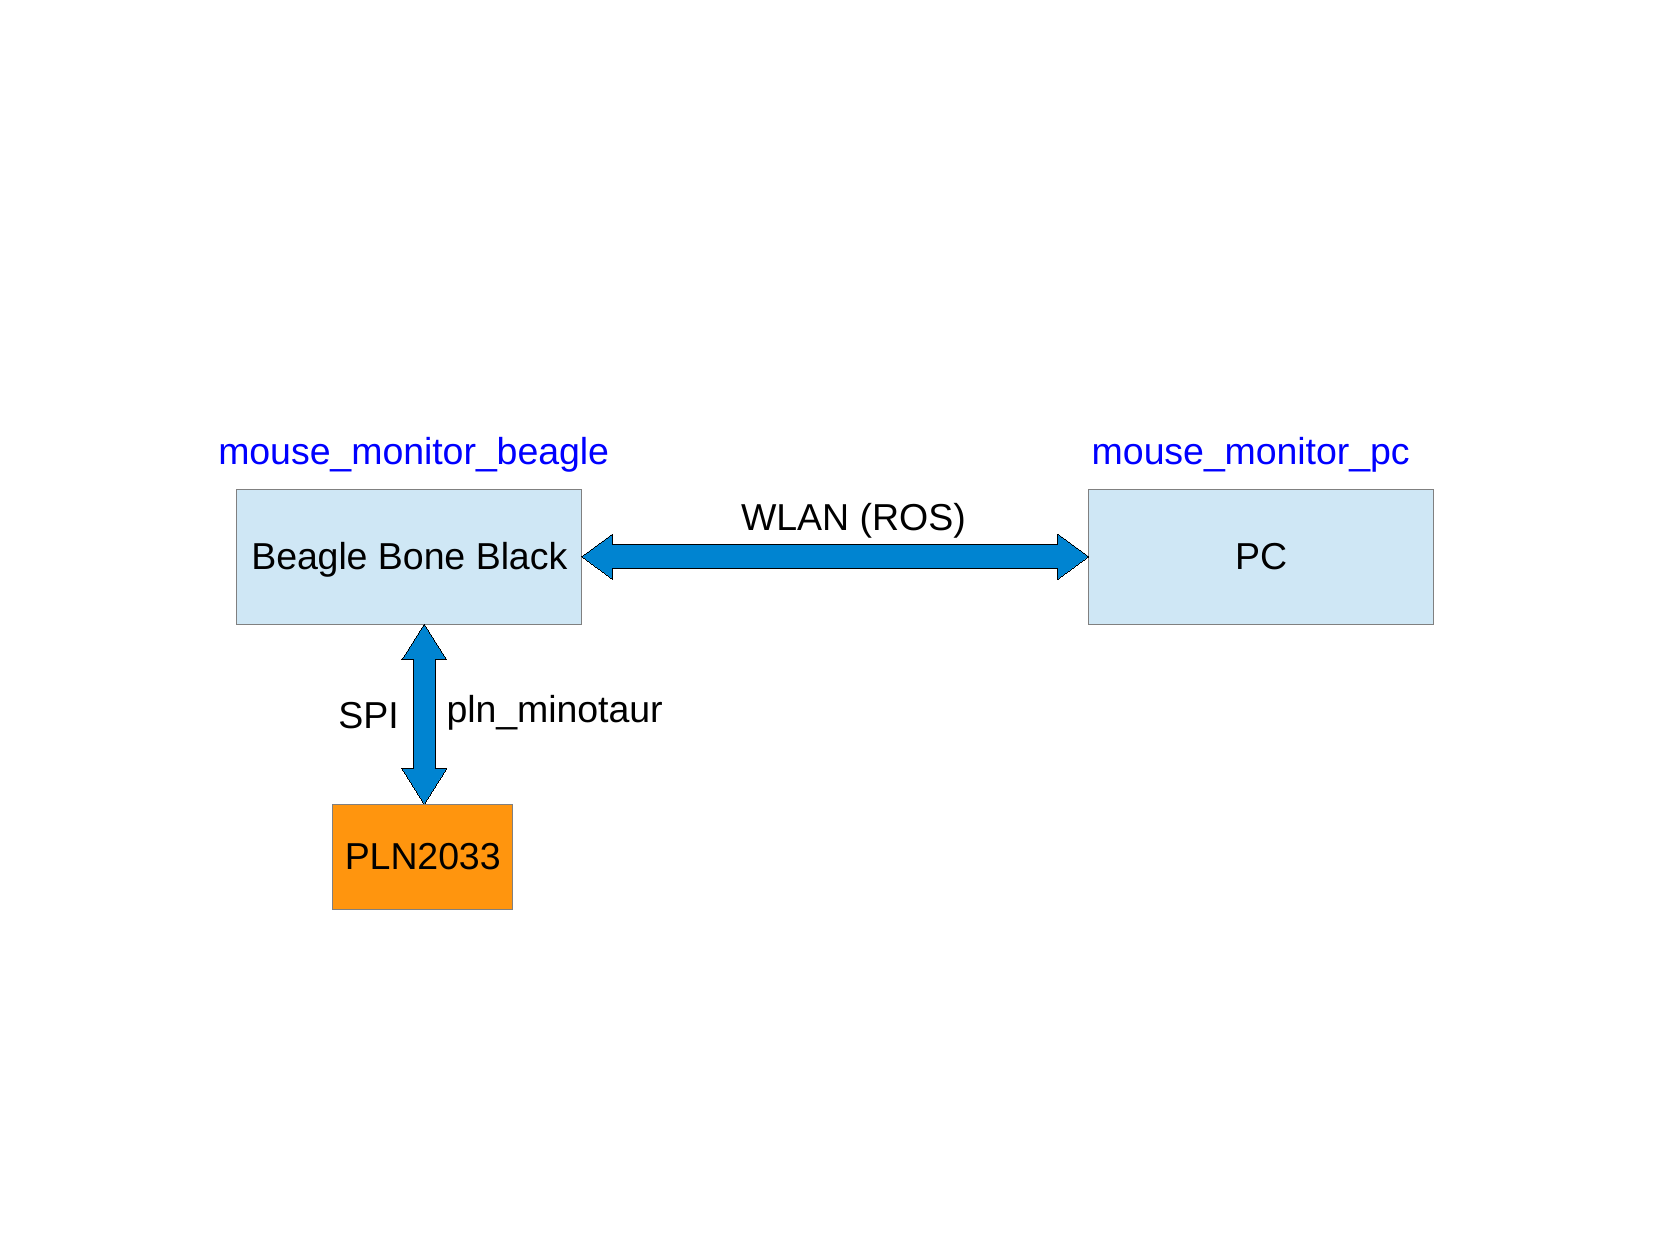

mouse_monitor_beagle
mouse_monitor_pc
Beagle Bone Black
WLAN (ROS)
PC
pln_minotaur
SPI
PLN2033